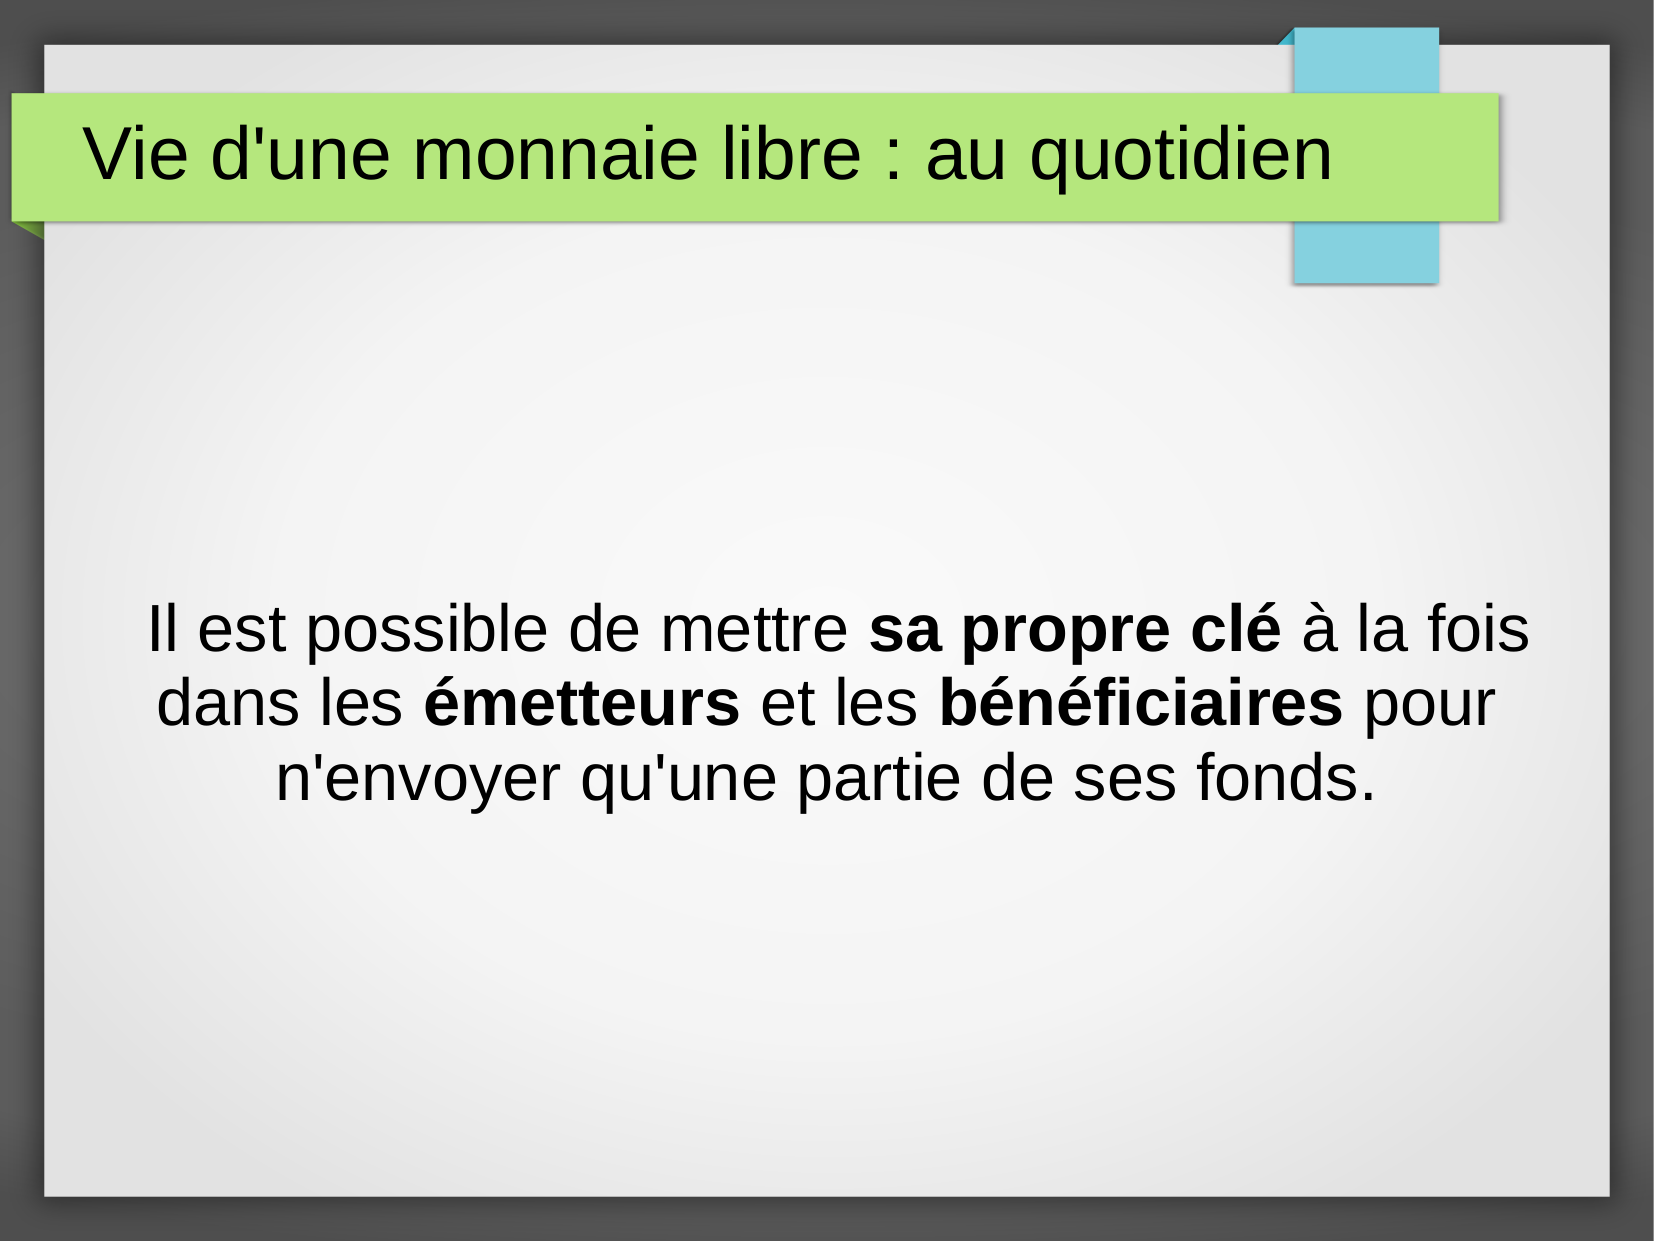

# Vie d'une monnaie libre : au quotidien
Il est possible de mettre sa propre clé à la fois dans les émetteurs et les bénéficiaires pour n'envoyer qu'une partie de ses fonds.